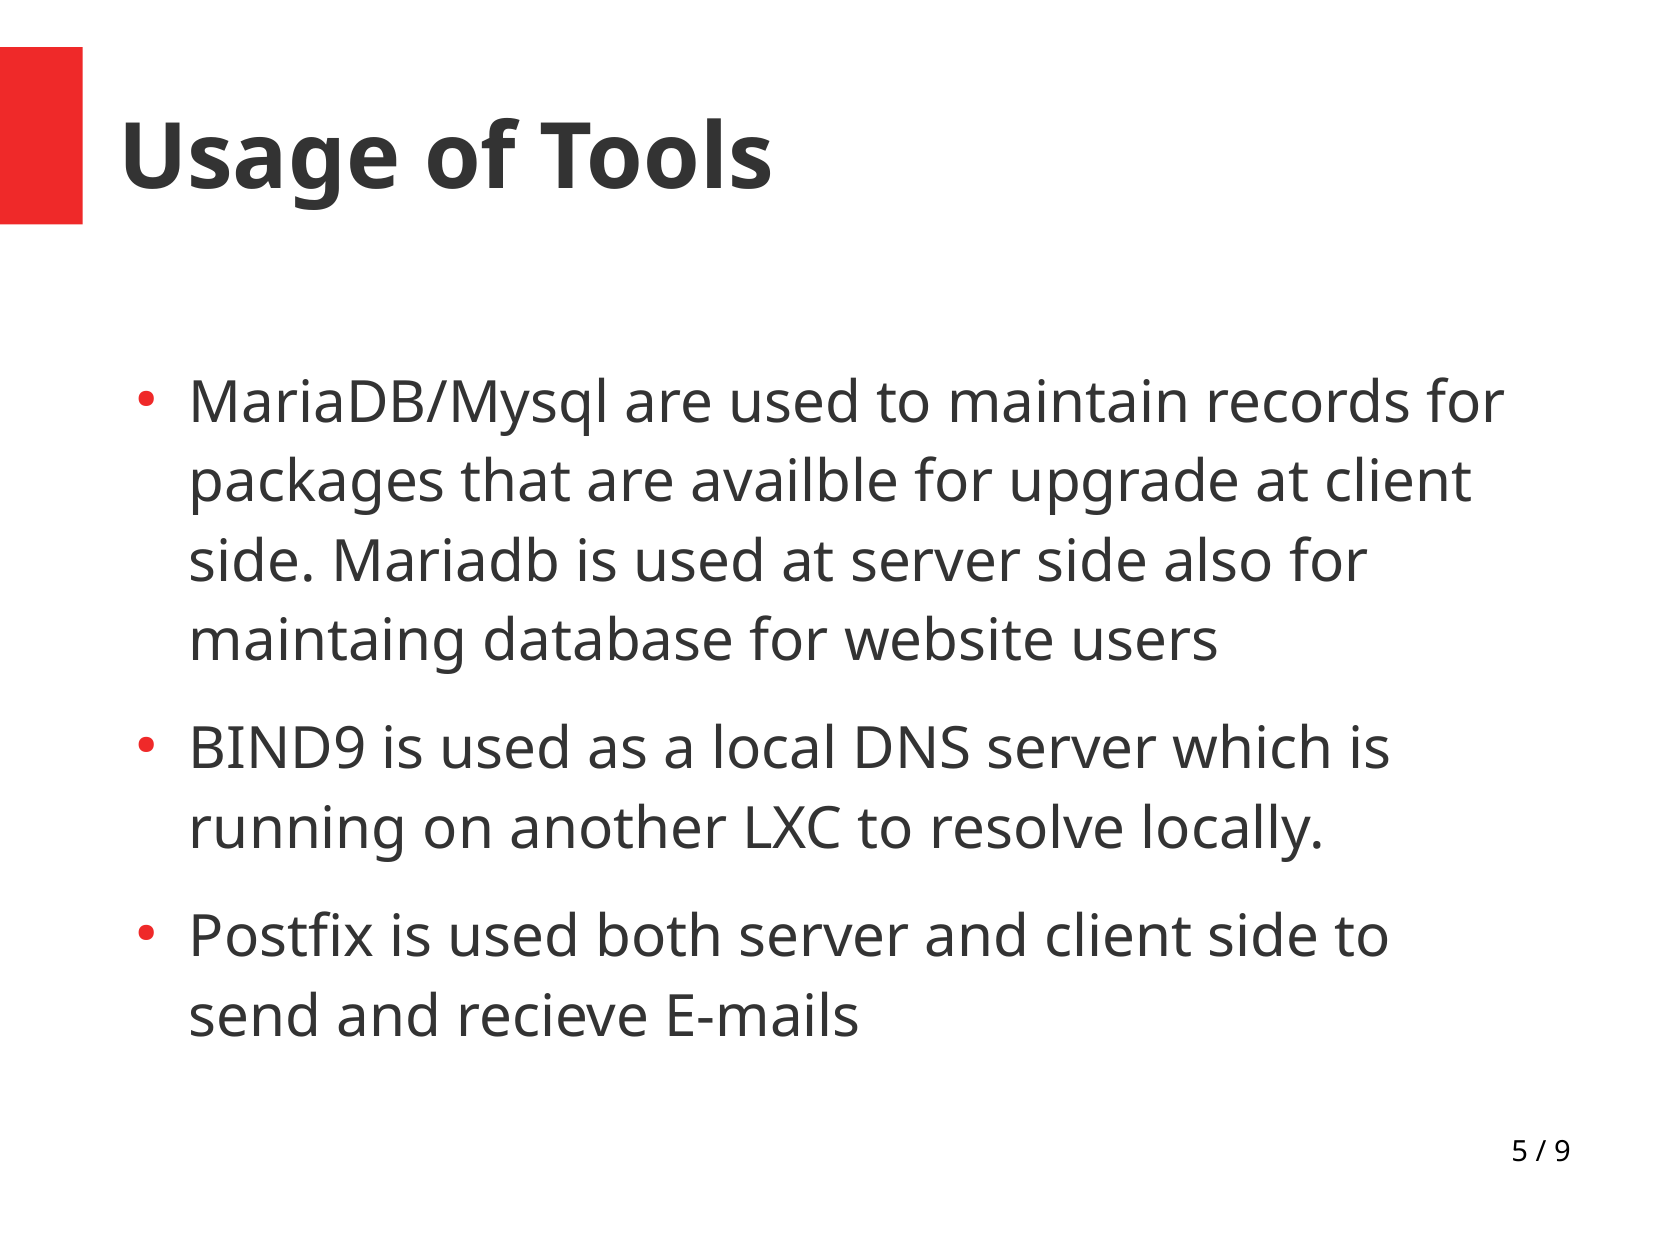

# Usage of Tools
MariaDB/Mysql are used to maintain records for packages that are availble for upgrade at client side. Mariadb is used at server side also for maintaing database for website users
BIND9 is used as a local DNS server which is running on another LXC to resolve locally.
Postfix is used both server and client side to send and recieve E-mails
5